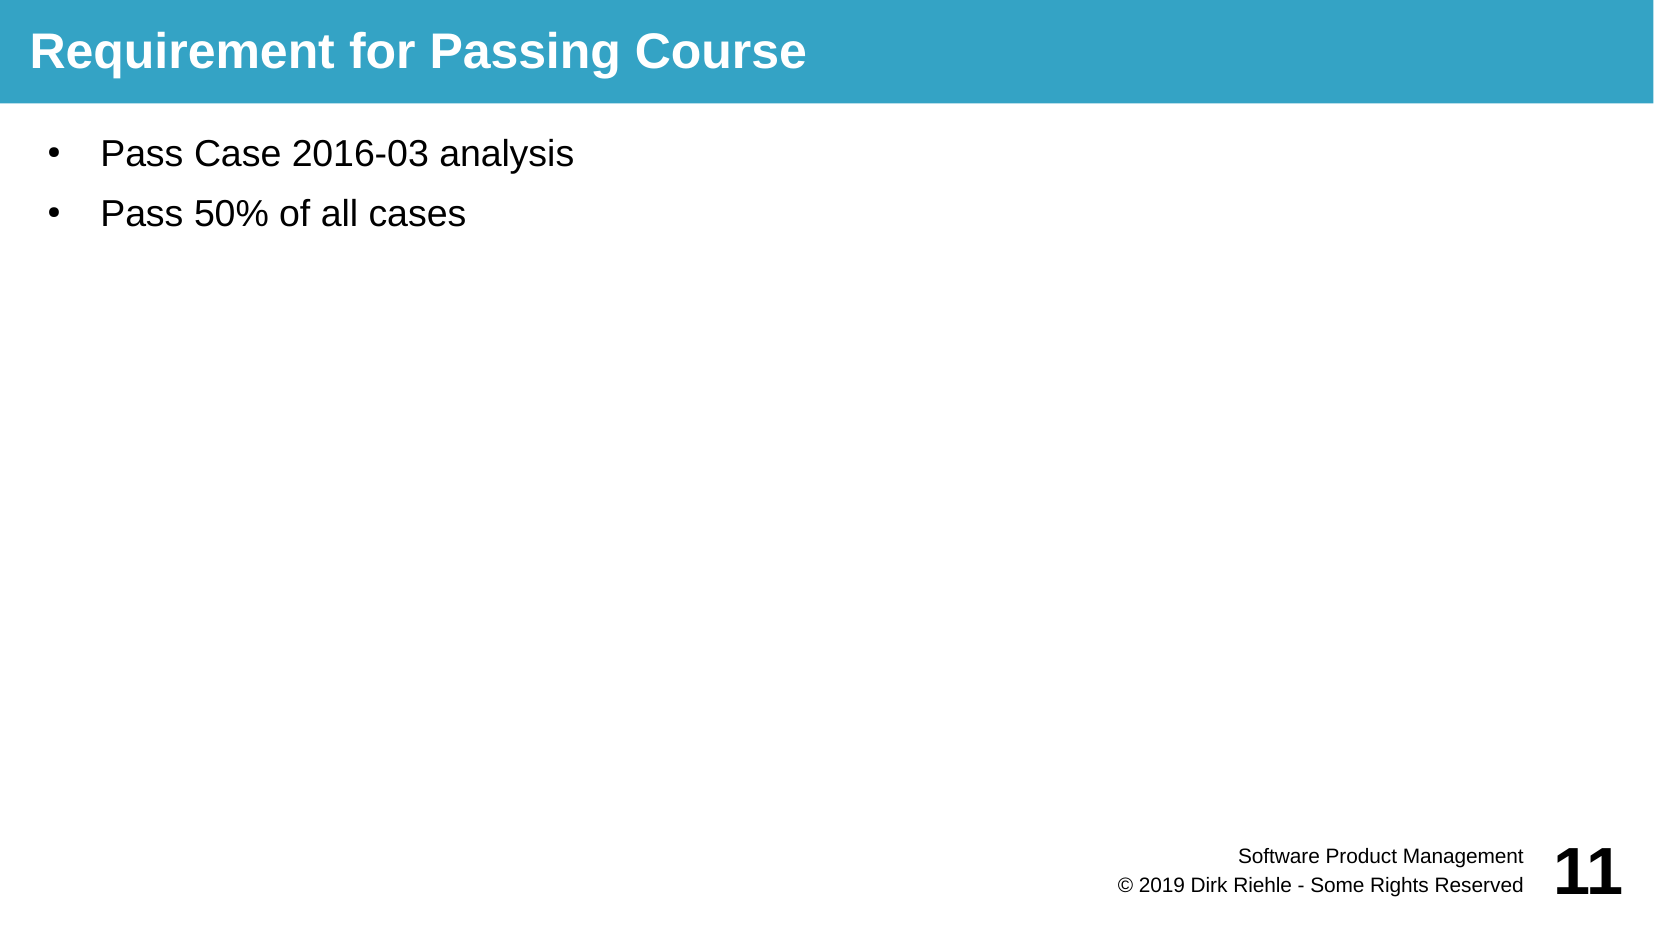

# Requirement for Passing Course
Pass Case 2016-03 analysis
Pass 50% of all cases
Software Product Management
11
© 2019 Dirk Riehle - Some Rights Reserved